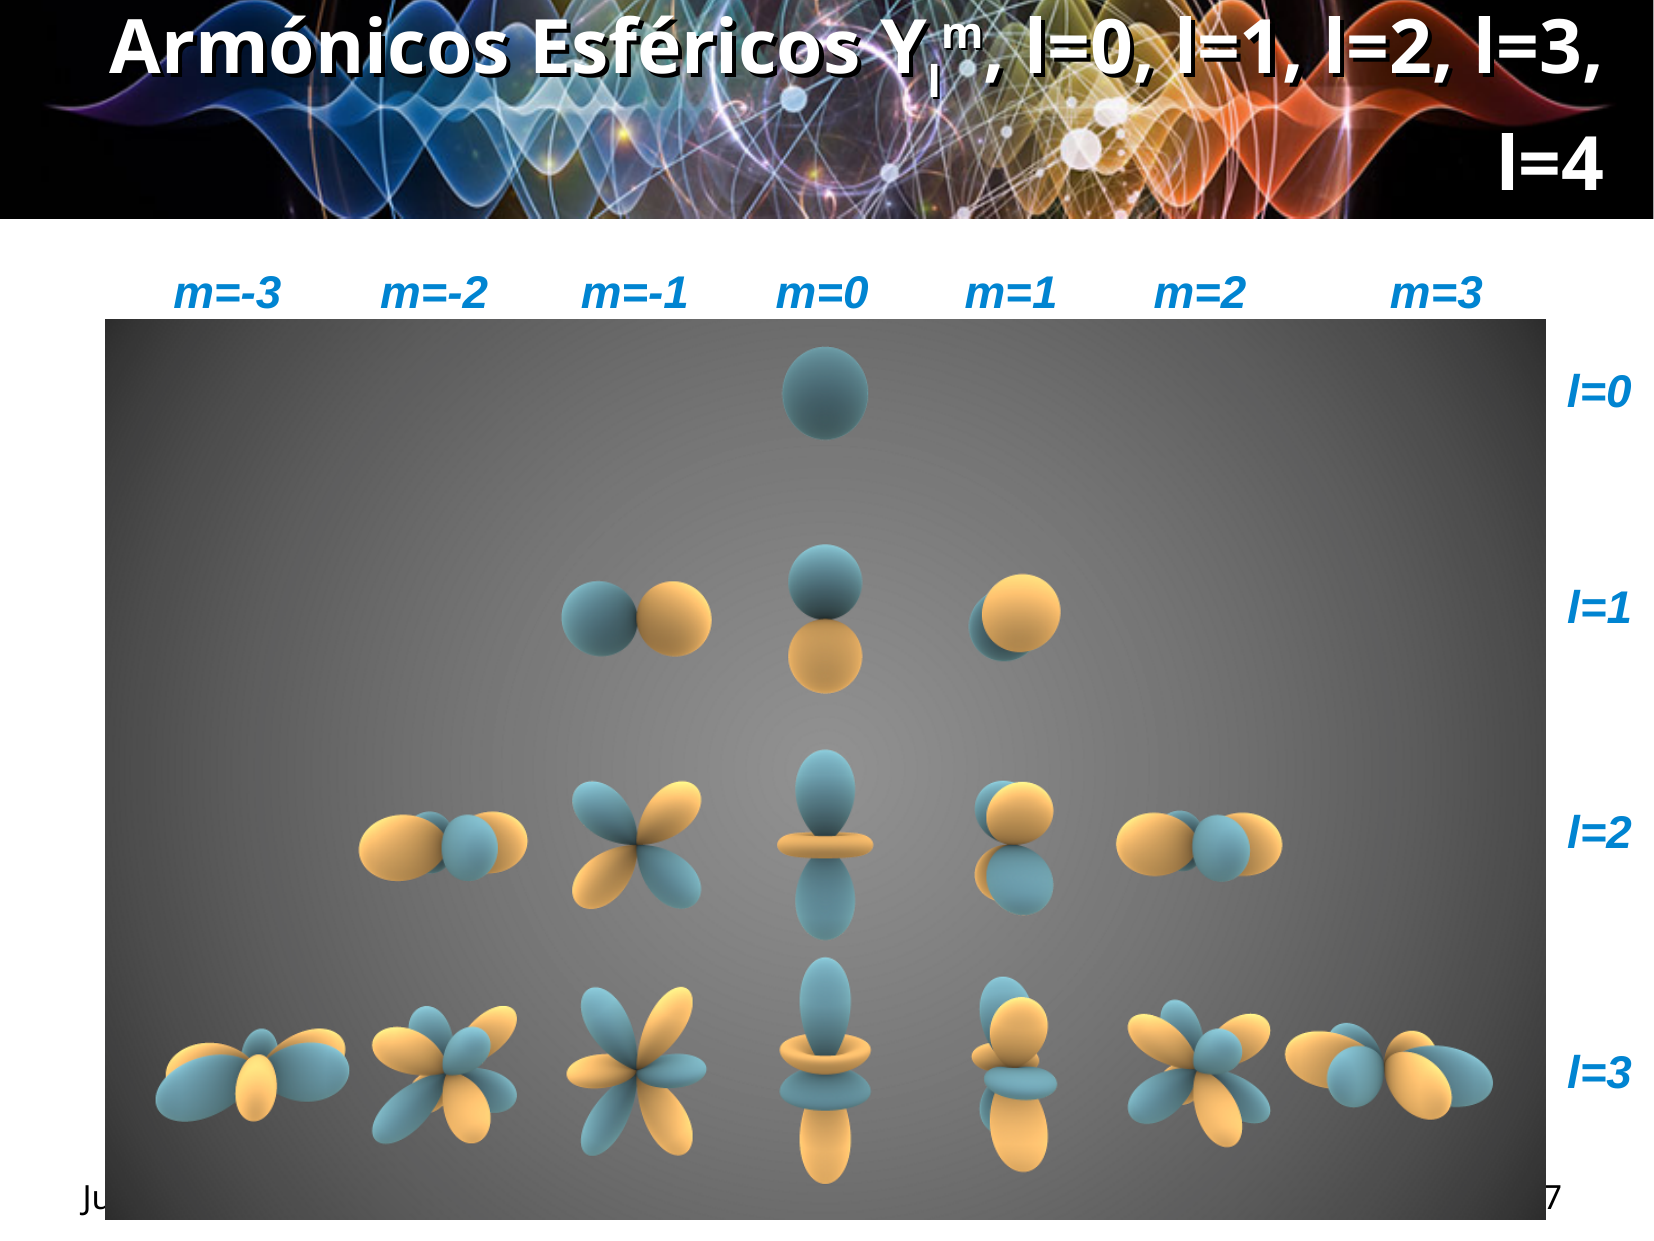

# Armónicos Esféricos Ylm, l=0, l=1, l=2, l=3, l=4
m=0
m=-1
m=1
m=-2
m=2
m=-3
m=3
l=0
l=1
l=2
l=3
Jun 06, 2017
H. Asorey - Moderna A 2017 - U05C01
15